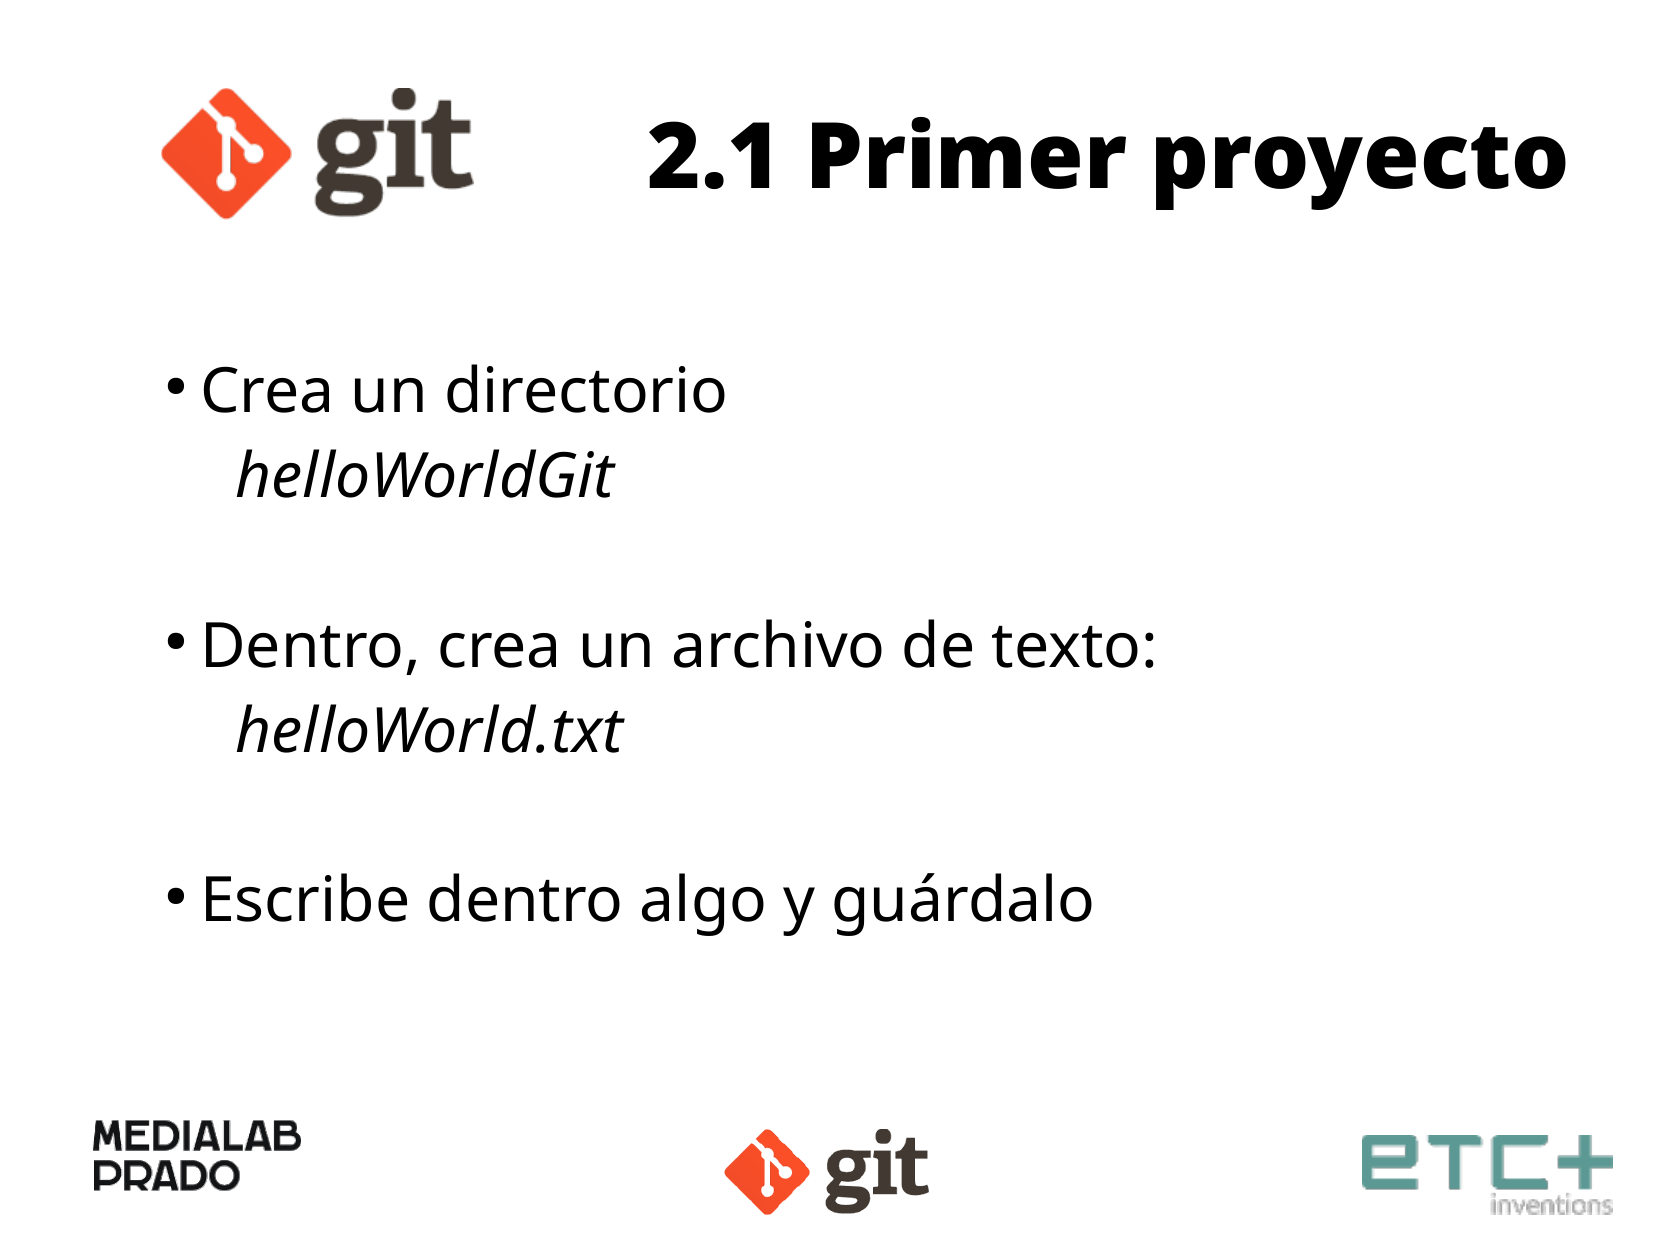

# 2.1 Primer proyecto
Crea un directorio
helloWorldGit
Dentro, crea un archivo de texto:
helloWorld.txt
Escribe dentro algo y guárdalo